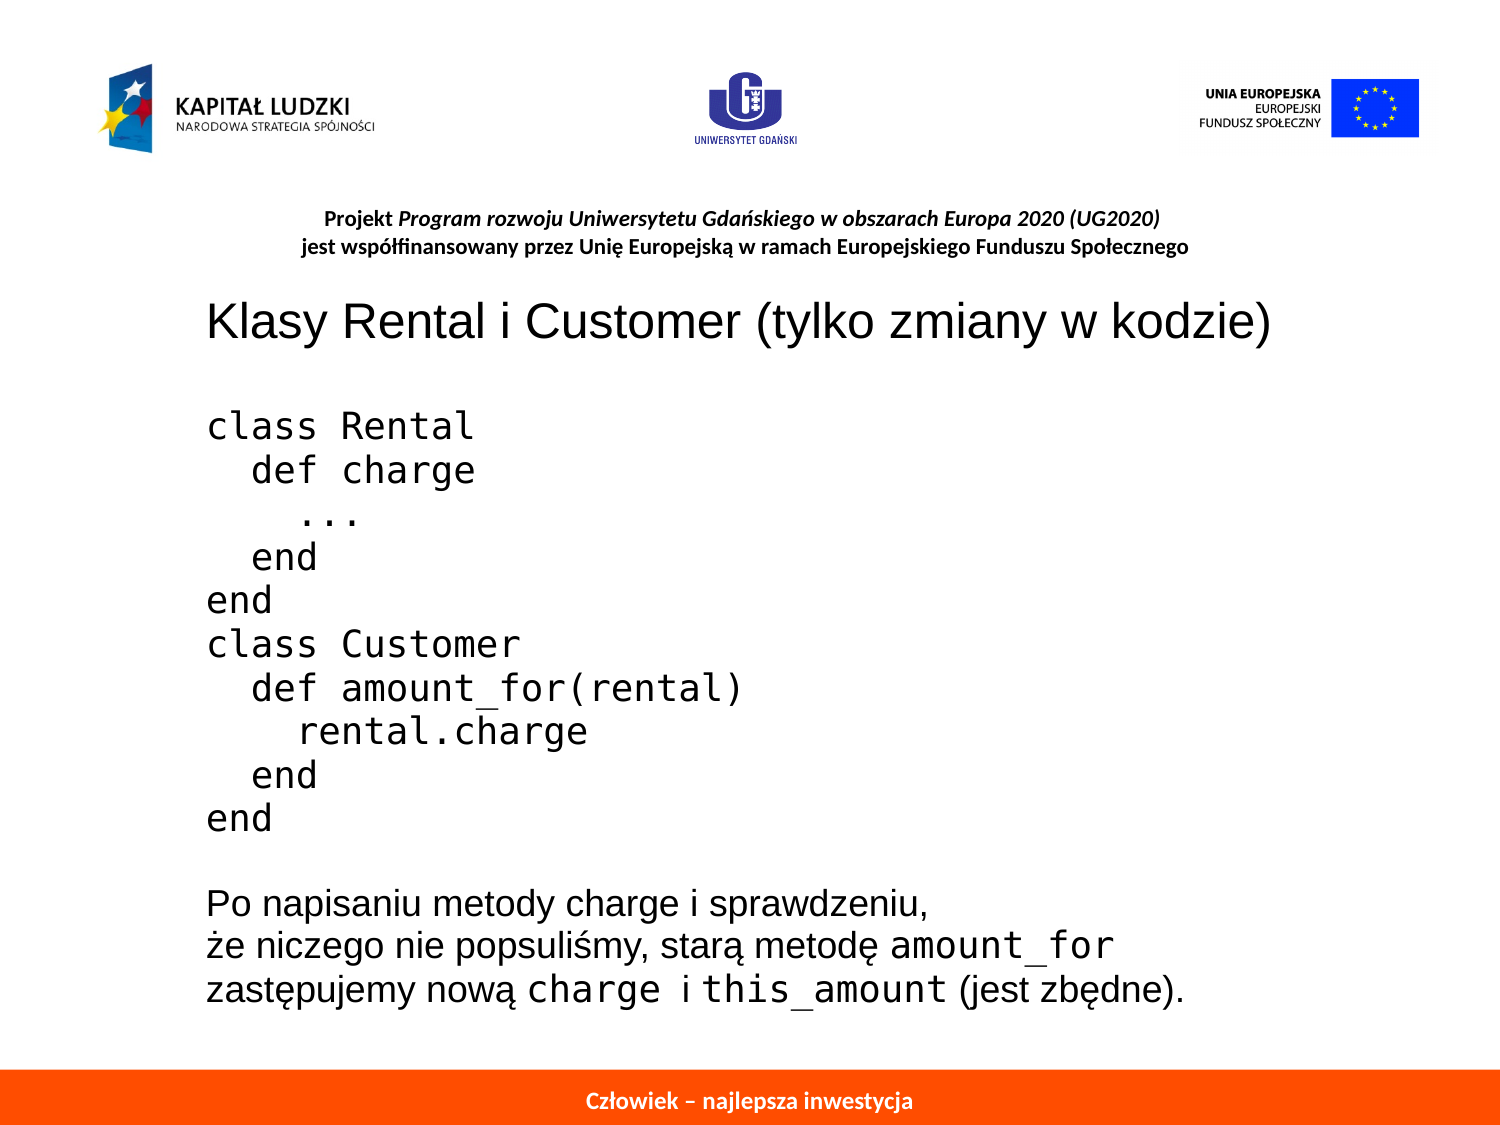

Projekt Program rozwoju Uniwersytetu Gdańskiego w obszarach Europa 2020 (UG2020)
jest współfinansowany przez Unię Europejską w ramach Europejskiego Funduszu Społecznego
Klasy Rental i Customer (tylko zmiany w kodzie)
class Rental
 def charge
 ...
 end
end
class Customer
 def amount_for(rental)
 rental.charge
 end
end
Po napisaniu metody charge i sprawdzeniu,
że niczego nie popsuliśmy, starą metodę amount_for
zastępujemy nową charge i this_amount (jest zbędne).
Człowiek – najlepsza inwestycja